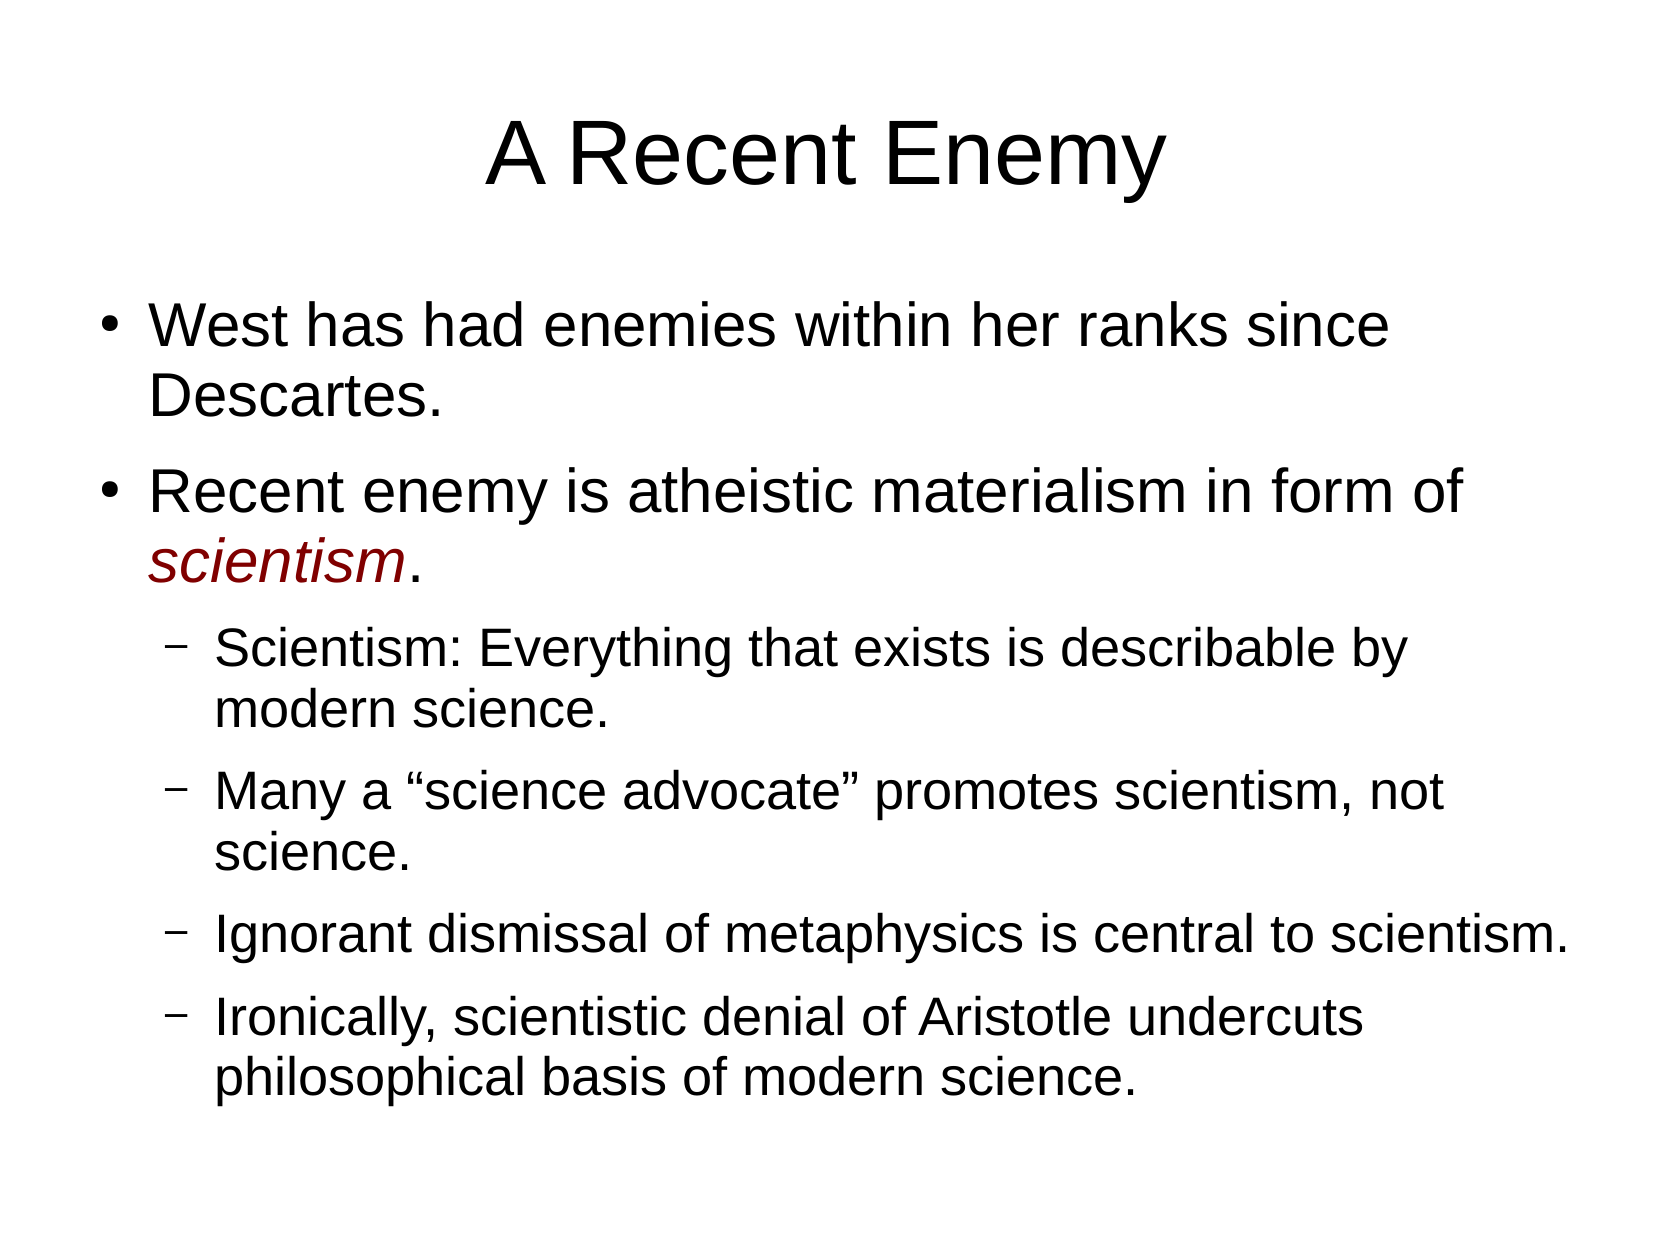

# A Recent Enemy
West has had enemies within her ranks since Descartes.
Recent enemy is atheistic materialism in form of scientism.
Scientism: Everything that exists is describable by modern science.
Many a “science advocate” promotes scientism, not science.
Ignorant dismissal of metaphysics is central to scientism.
Ironically, scientistic denial of Aristotle undercuts philosophical basis of modern science.